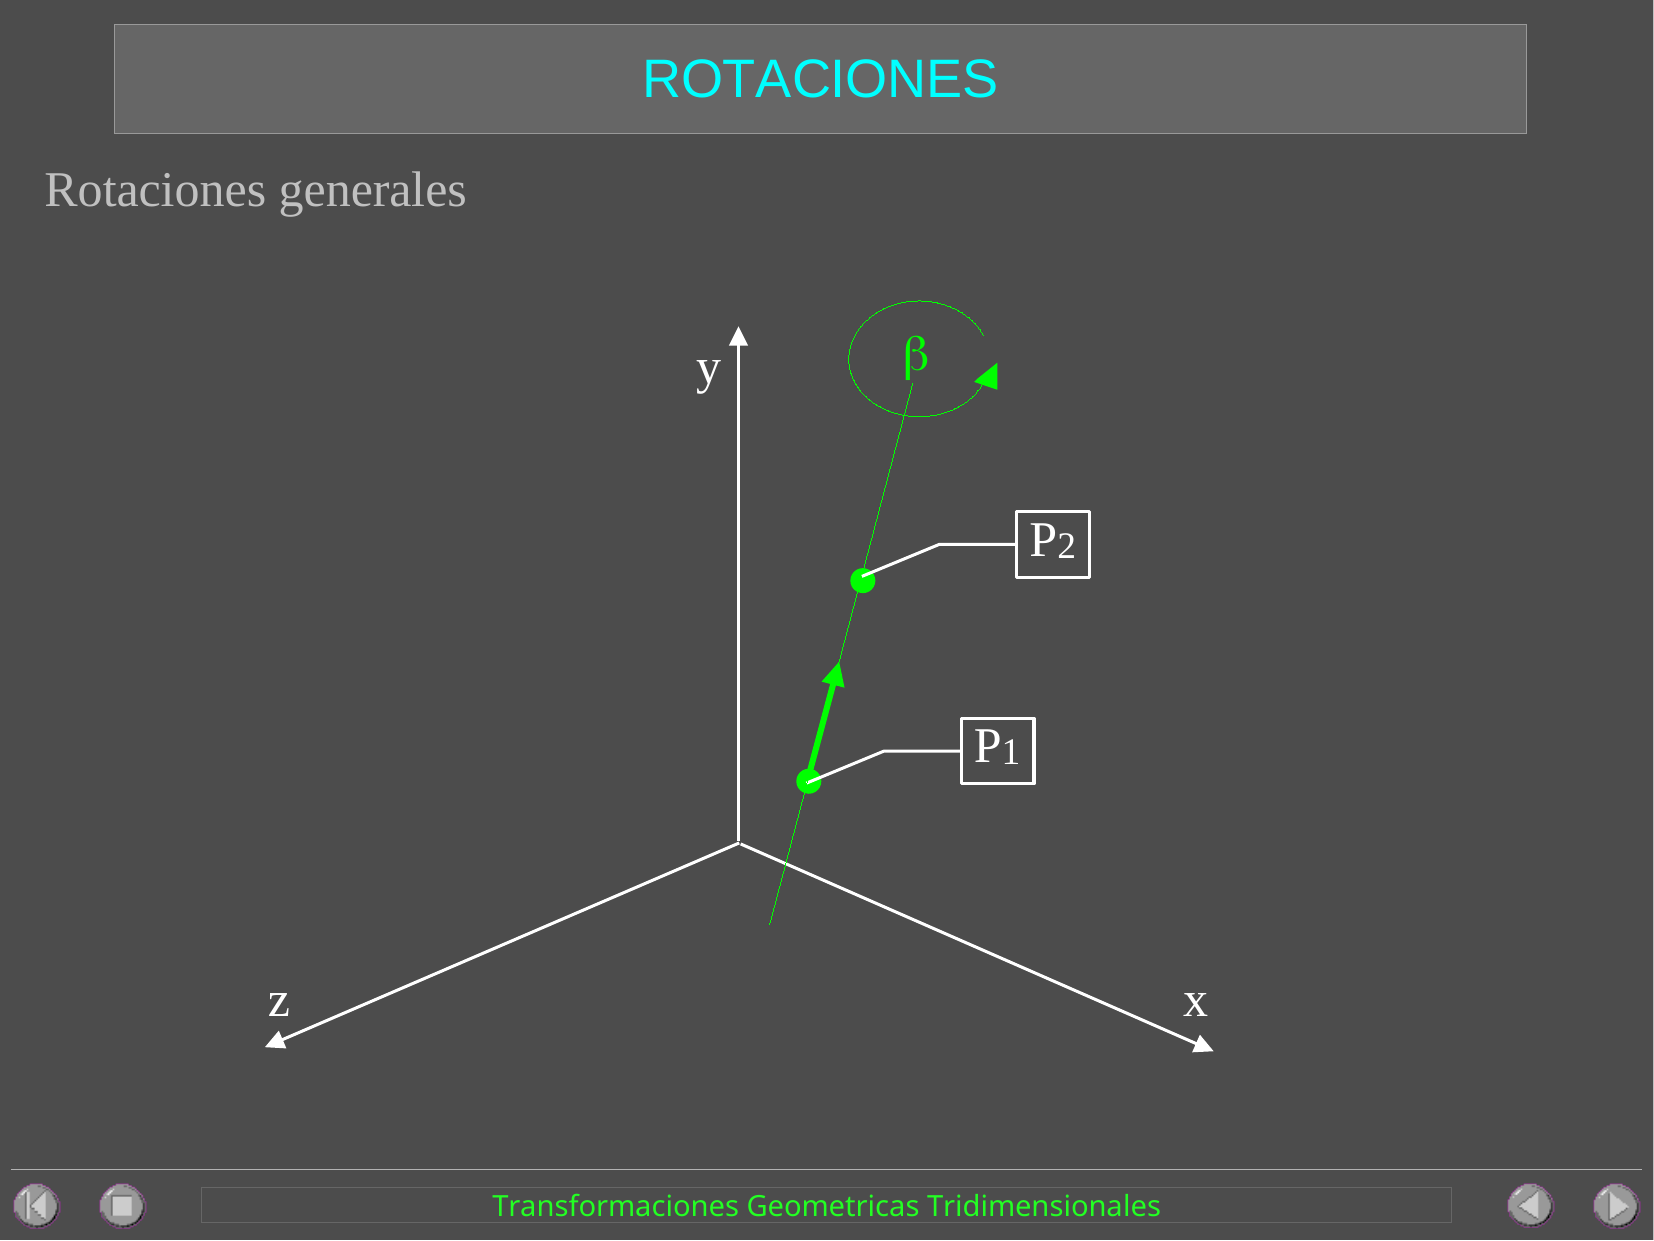

# ROTACIONES
Rotaciones generales
b
y
z
x